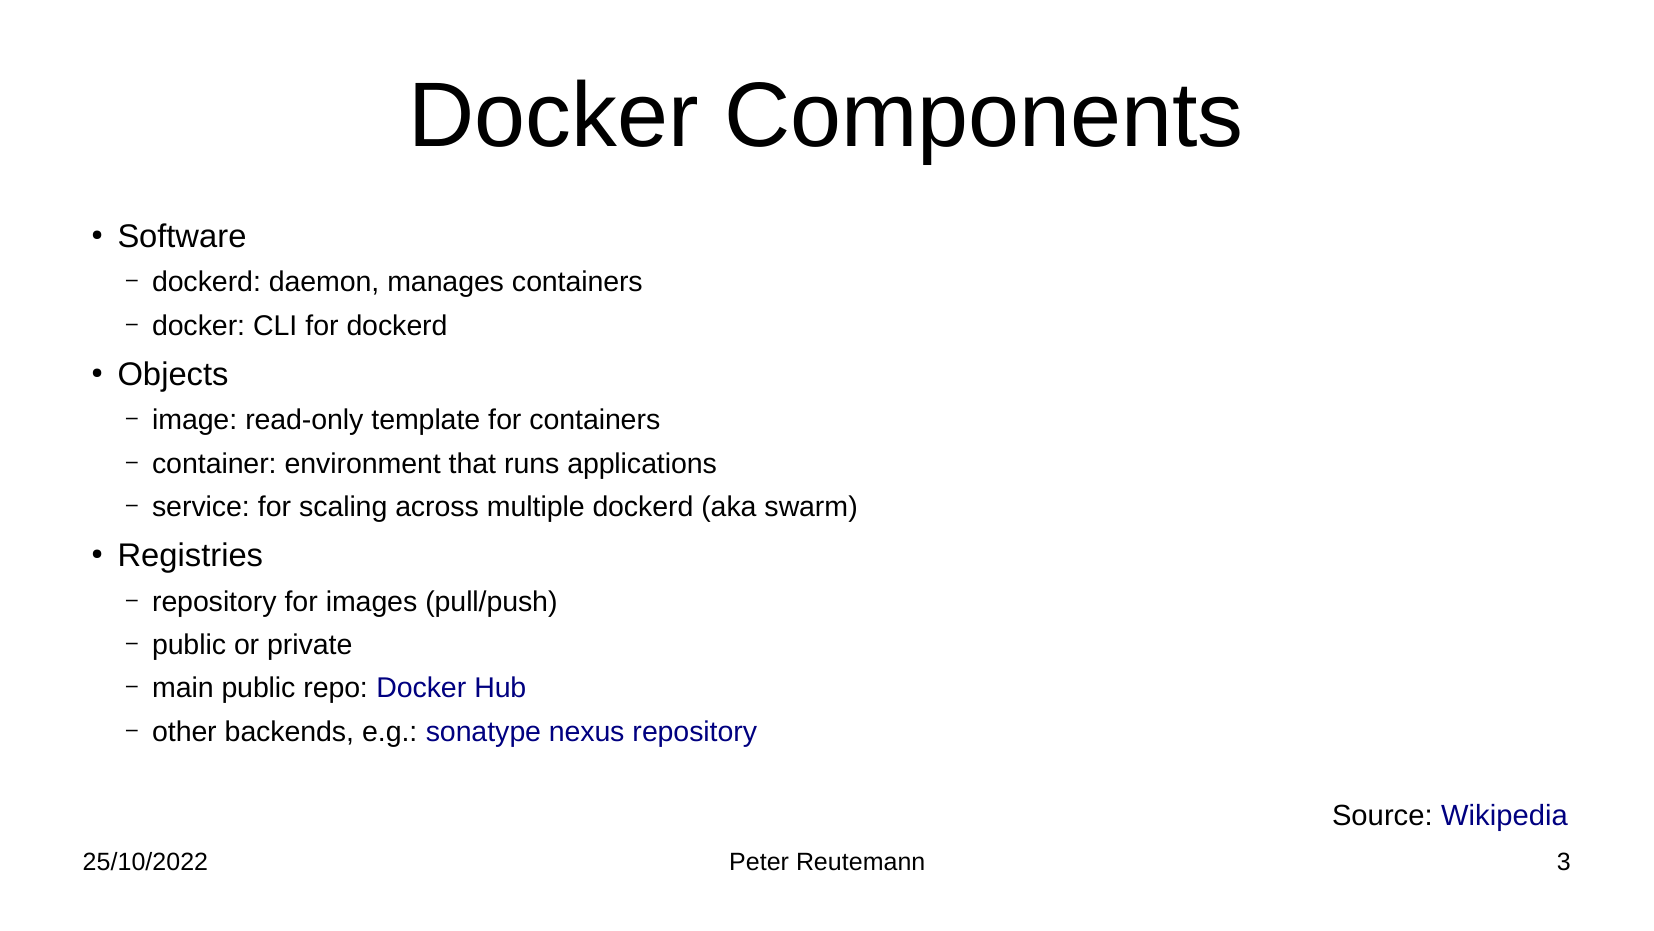

# Docker Components
Software
dockerd: daemon, manages containers
docker: CLI for dockerd
Objects
image: read-only template for containers
container: environment that runs applications
service: for scaling across multiple dockerd (aka swarm)
Registries
repository for images (pull/push)
public or private
main public repo: Docker Hub
other backends, e.g.: sonatype nexus repository
Source: Wikipedia
25/10/2022
Peter Reutemann
3